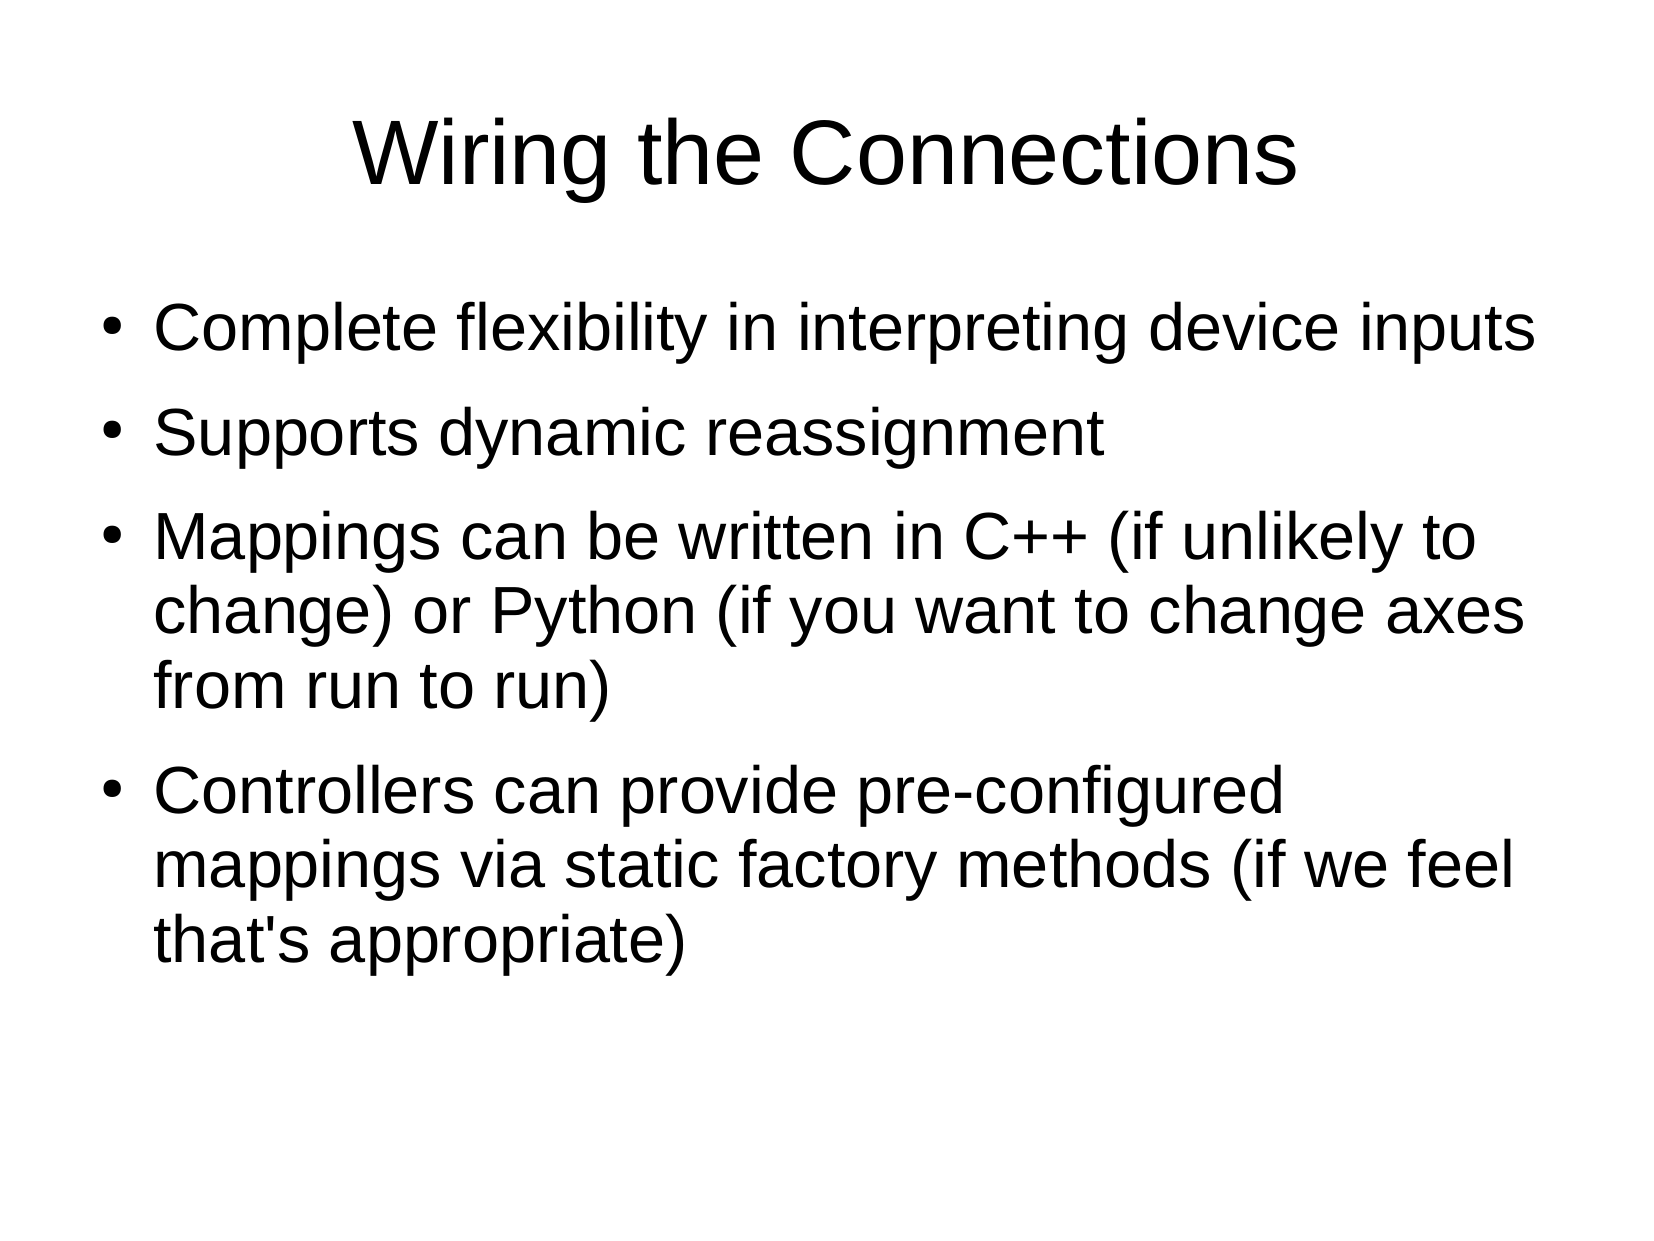

# Wiring the Connections
Complete flexibility in interpreting device inputs
Supports dynamic reassignment
Mappings can be written in C++ (if unlikely to change) or Python (if you want to change axes from run to run)
Controllers can provide pre-configured mappings via static factory methods (if we feel that's appropriate)